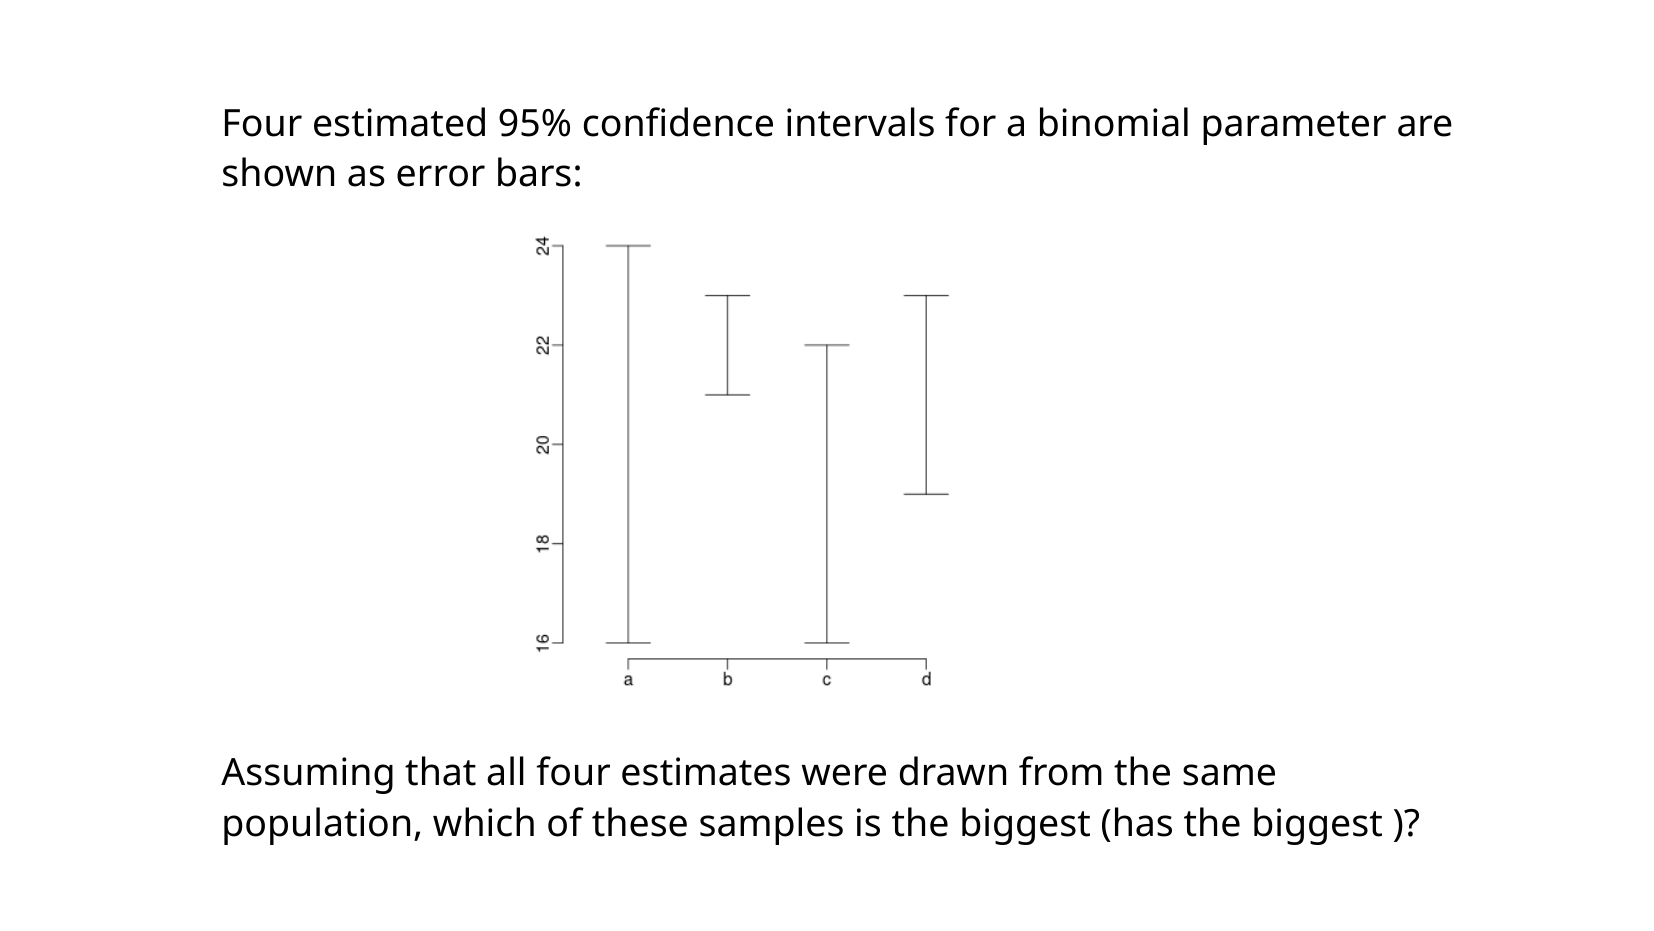

Four estimated 95% confidence intervals for a binomial parameter are shown as error bars:
Assuming that all four estimates were drawn from the same population, which of these samples is the biggest (has the biggest )?